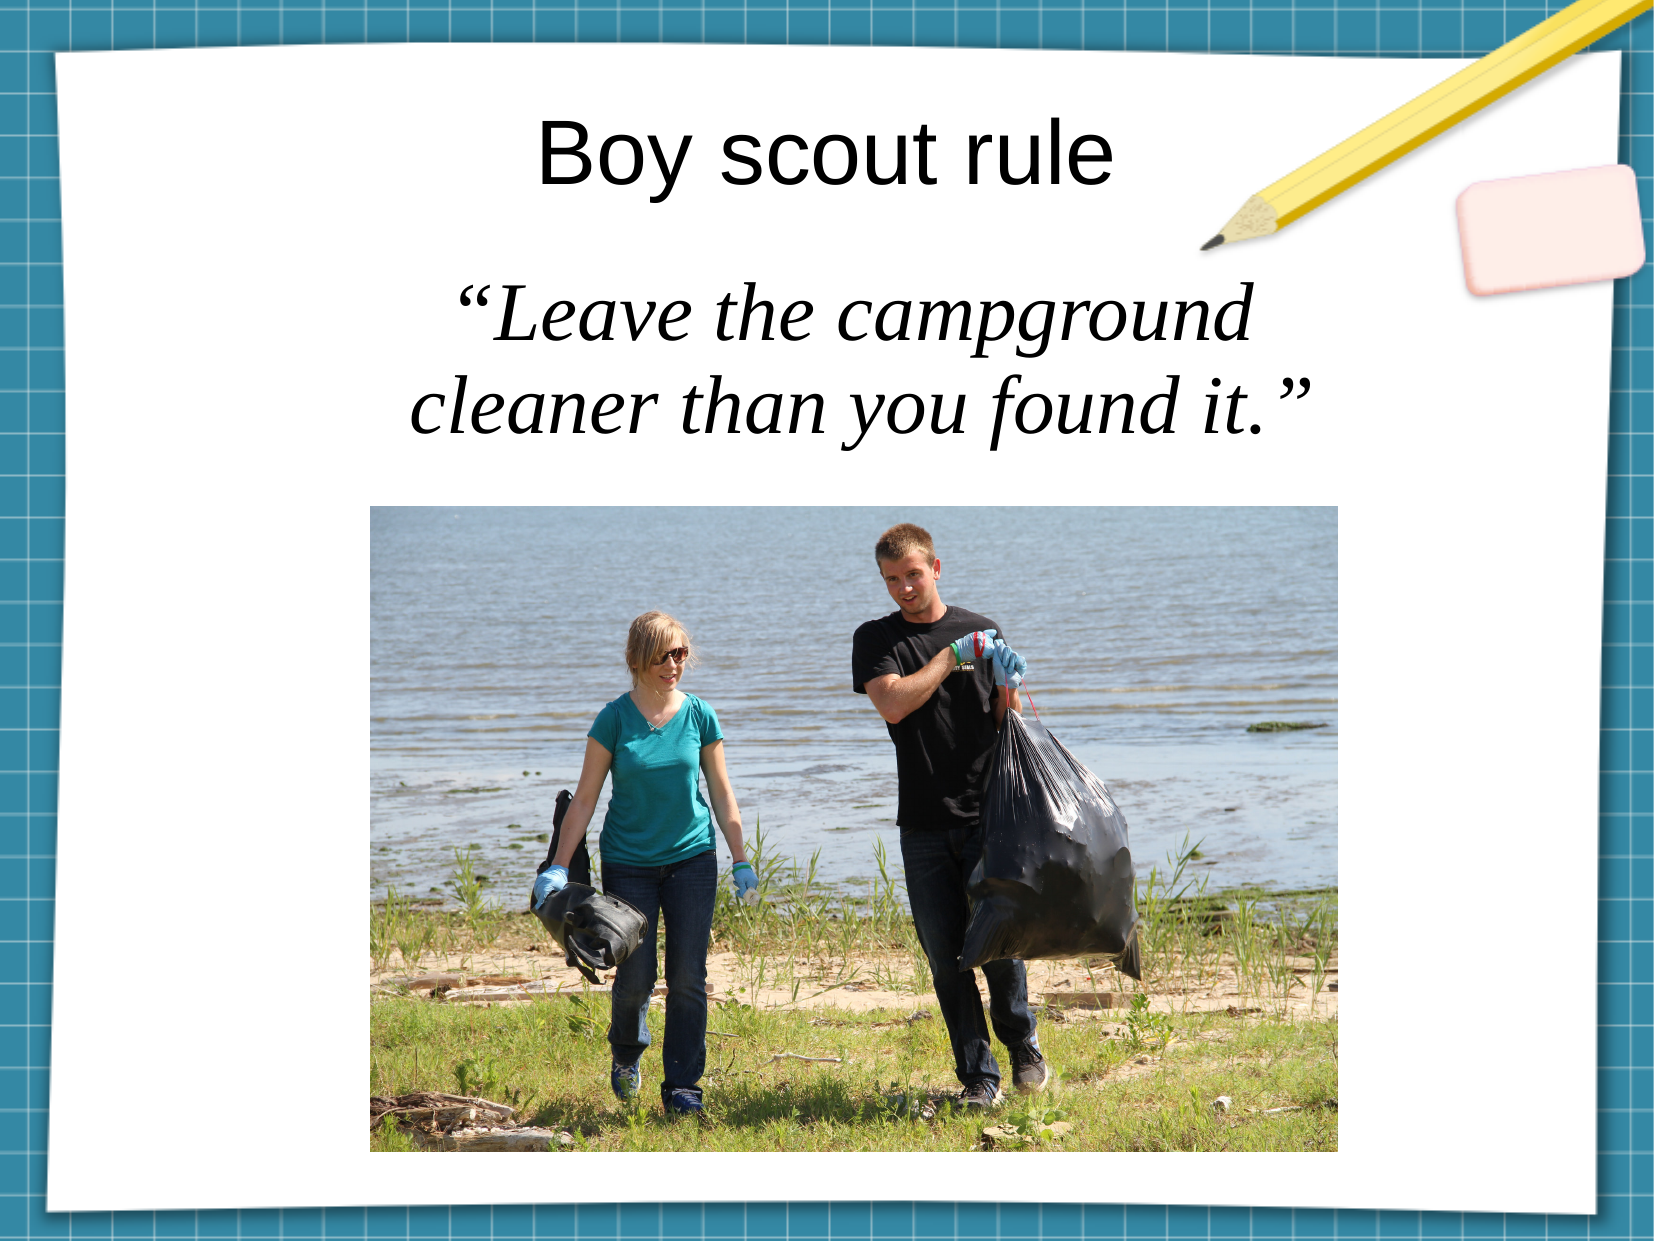

# Boy scout rule
“Leave the campground
cleaner than you found it.”